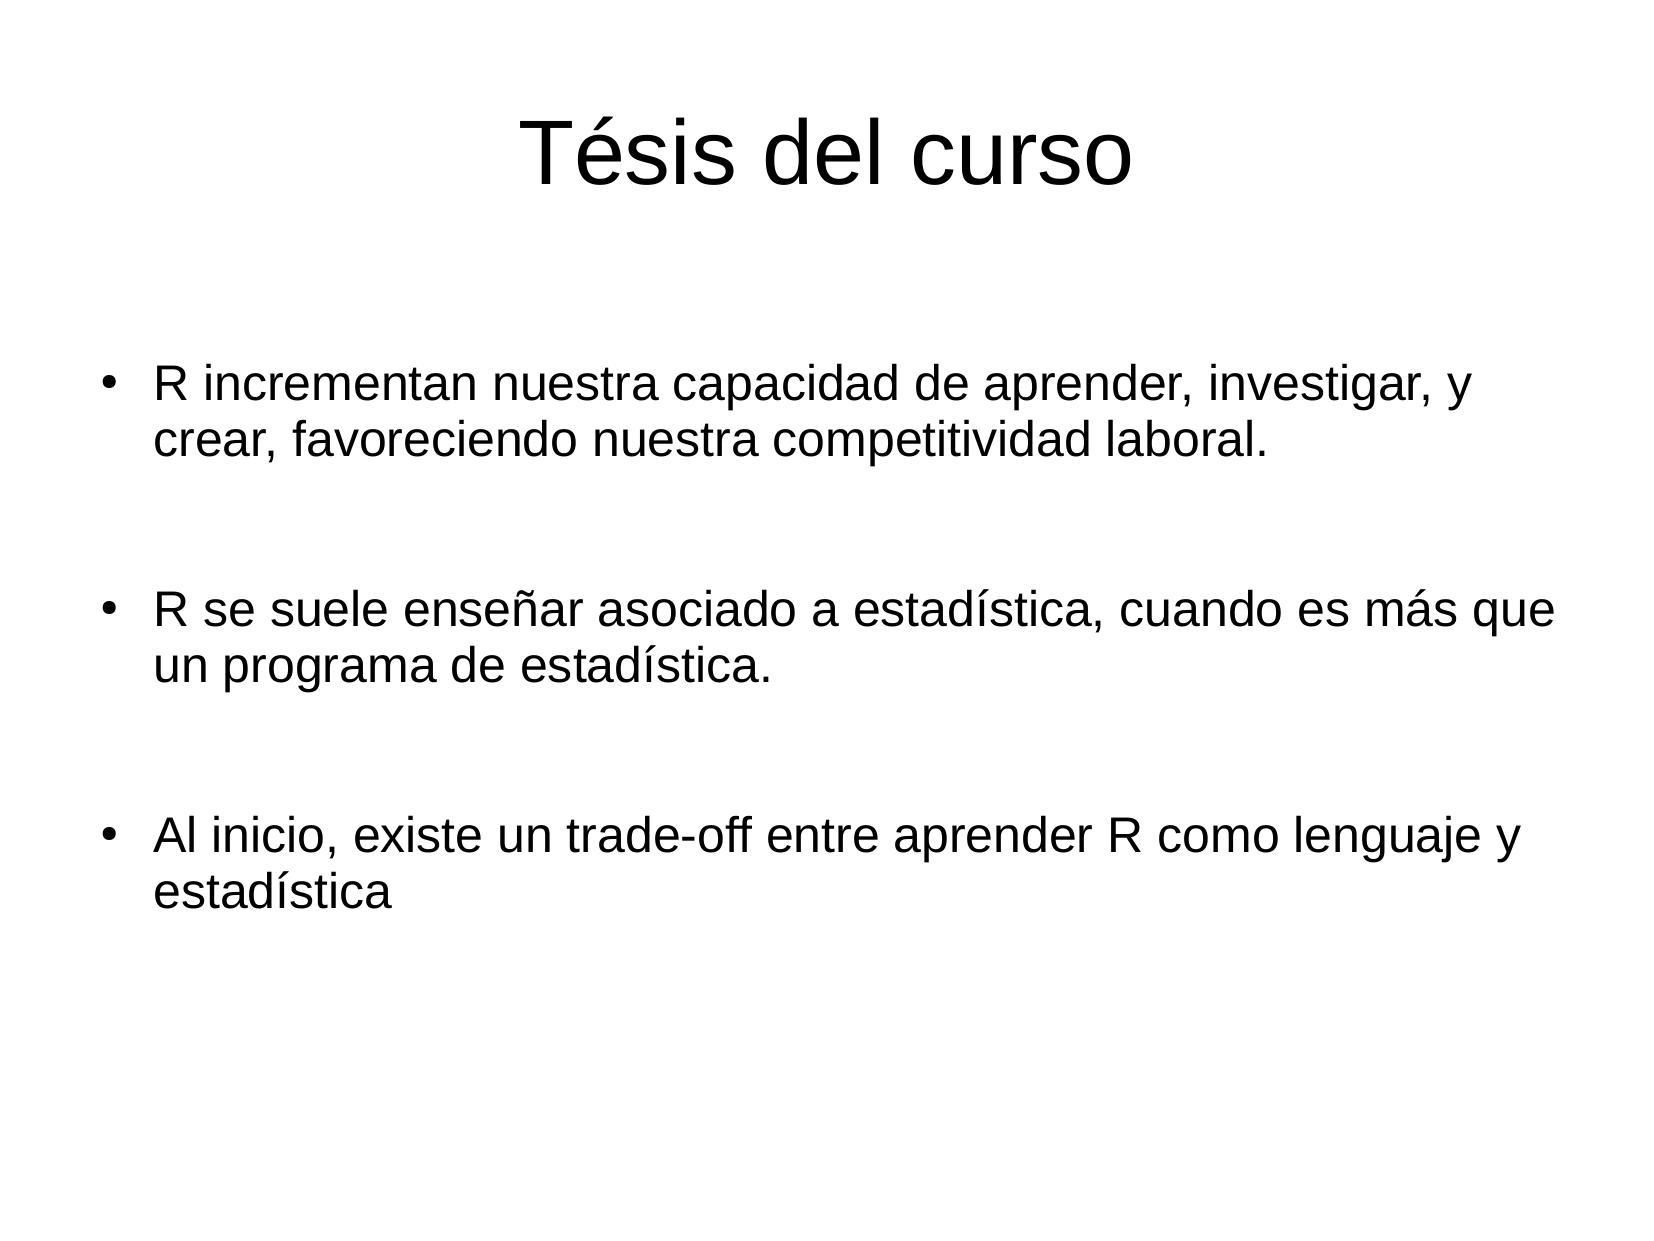

# Tésis del curso
R incrementan nuestra capacidad de aprender, investigar, y crear, favoreciendo nuestra competitividad laboral.
R se suele enseñar asociado a estadística, cuando es más que un programa de estadística.
Al inicio, existe un trade-off entre aprender R como lenguaje y estadística